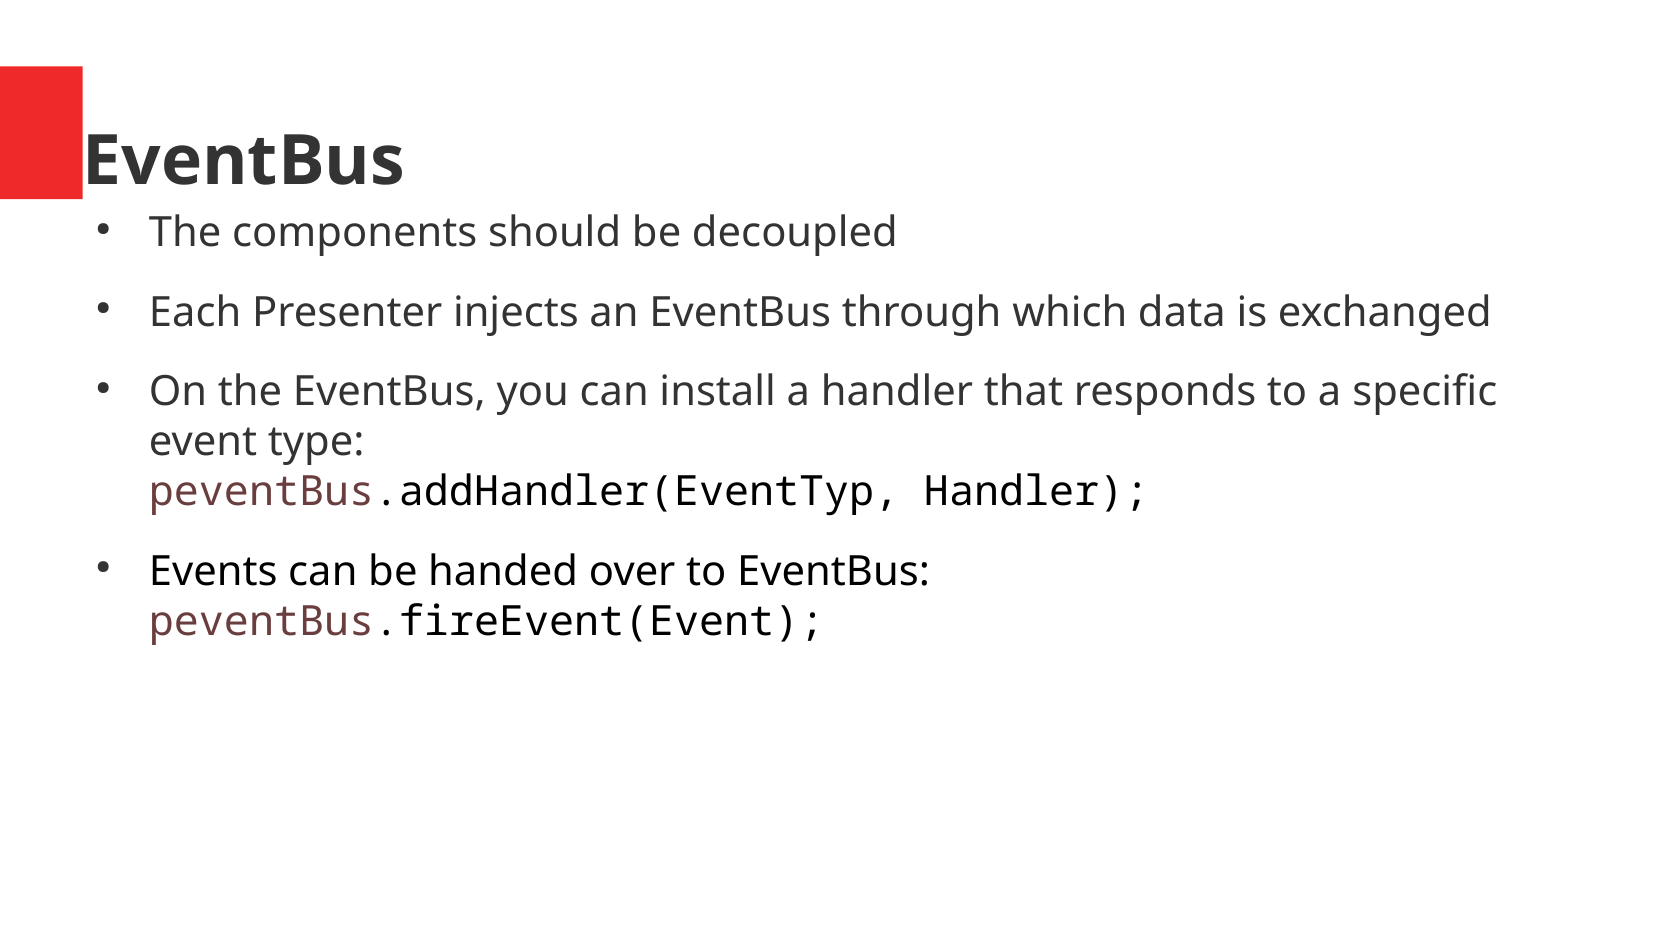

# EventBus
The components should be decoupled
Each Presenter injects an EventBus through which data is exchanged
On the EventBus, you can install a handler that responds to a specific event type:
peventBus.addHandler(EventTyp, Handler);
Events can be handed over to EventBus:
peventBus.fireEvent(Event);